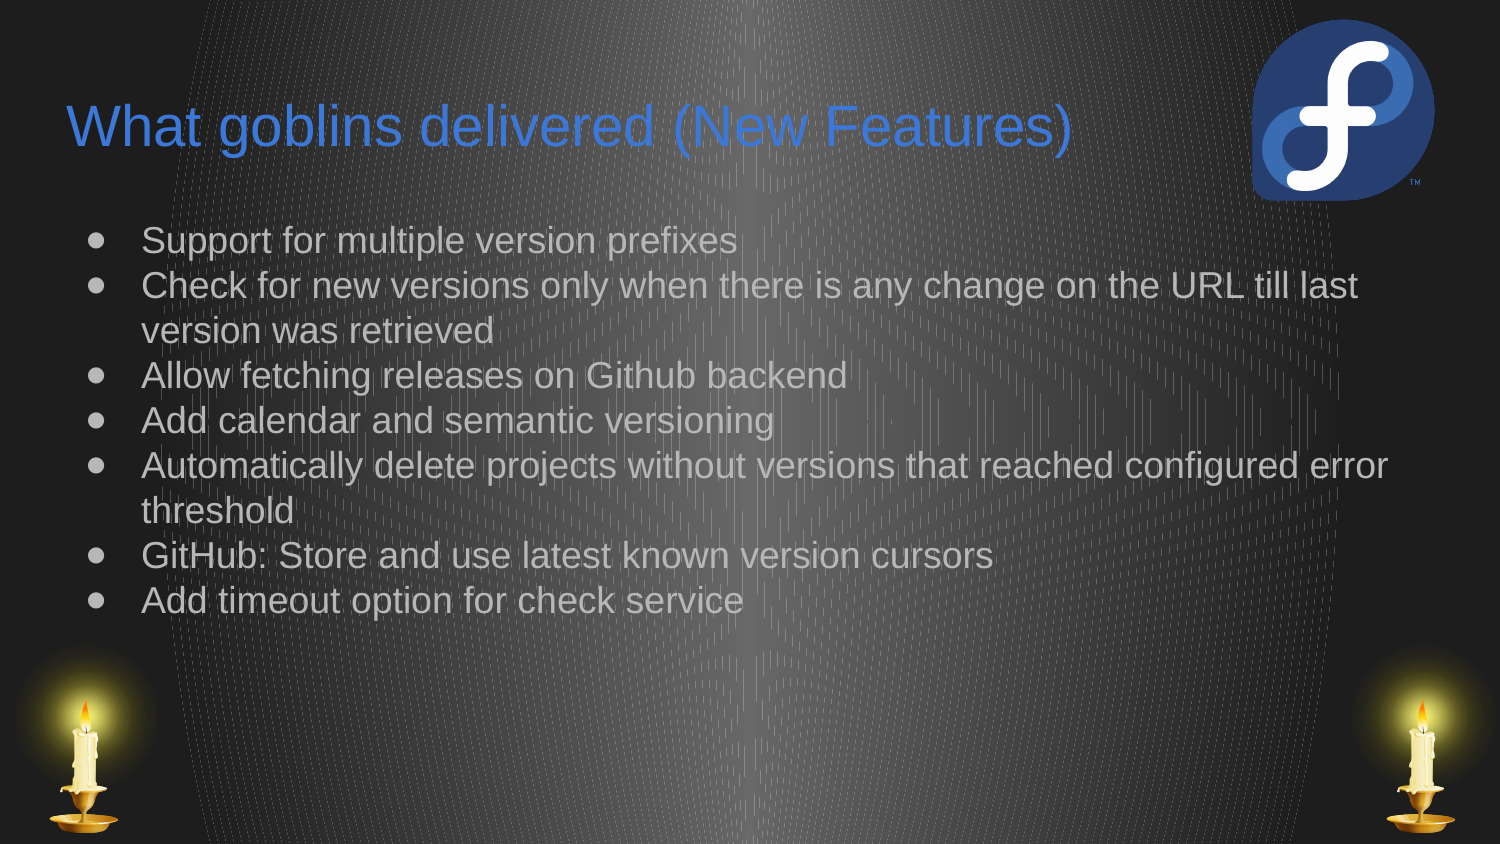

# What goblins delivered (New Features)
Support for multiple version prefixes
Check for new versions only when there is any change on the URL till last version was retrieved
Allow fetching releases on Github backend
Add calendar and semantic versioning
Automatically delete projects without versions that reached configured error threshold
GitHub: Store and use latest known version cursors
Add timeout option for check service